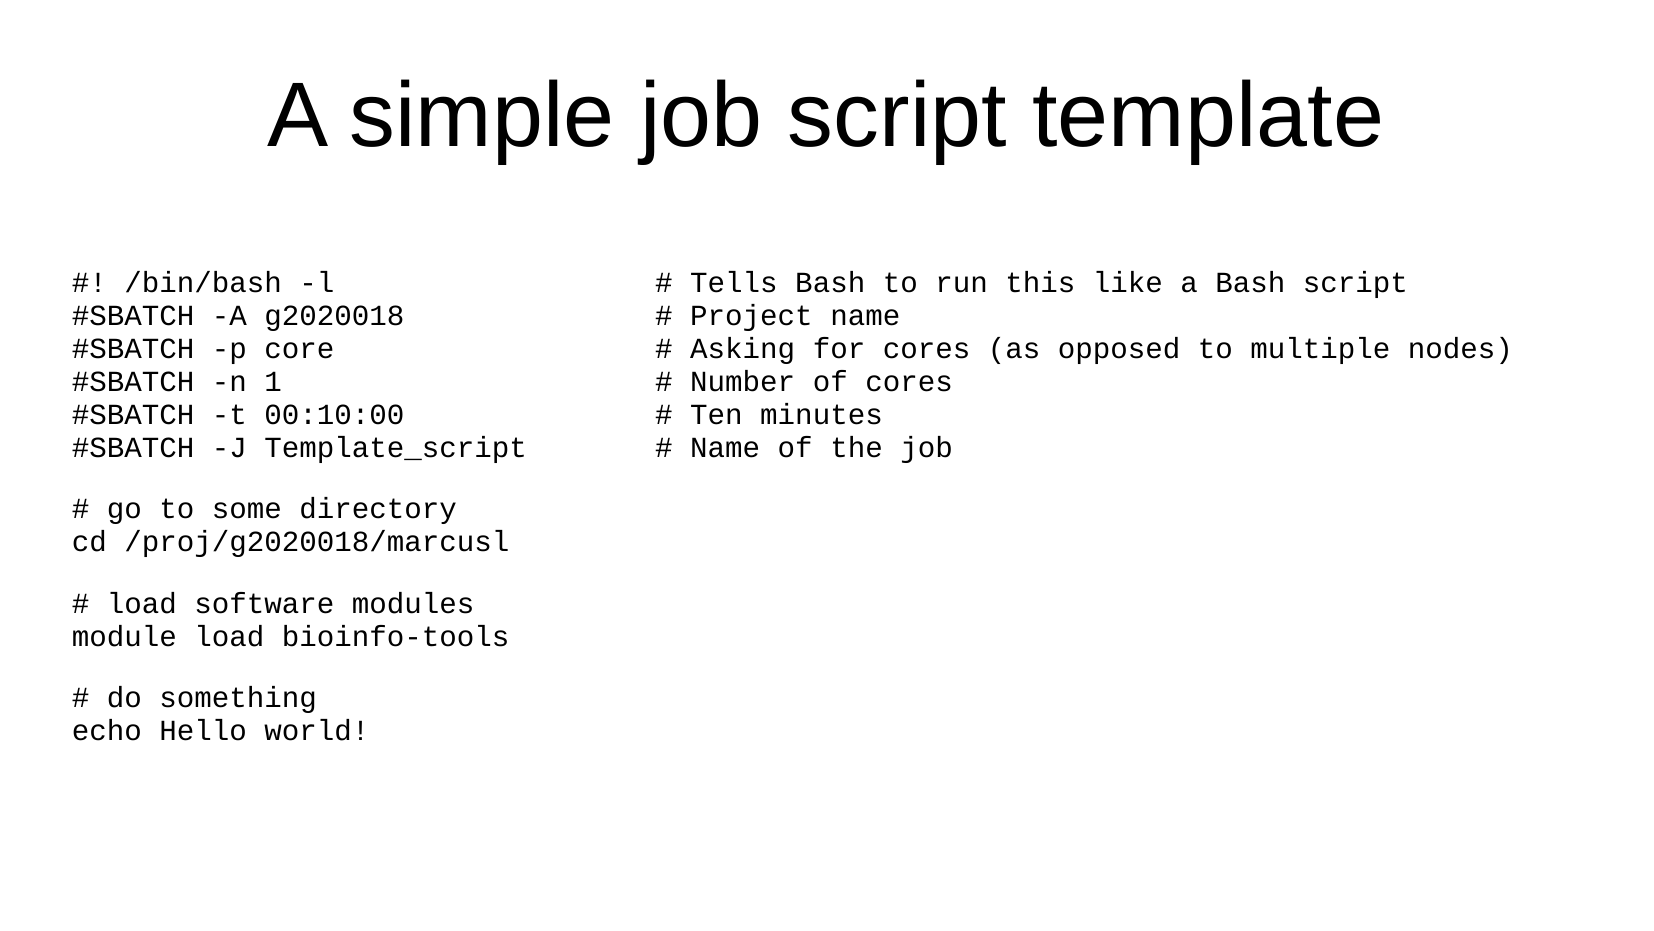

# A simple job script template
#! /bin/bash -l 						# Tells Bash to run this like a Bash script
#SBATCH -A g2020018					# Project name
#SBATCH -p core						# Asking for cores (as opposed to multiple nodes)
#SBATCH -n 1							# Number of cores
#SBATCH -t 00:10:00					# Ten minutes
#SBATCH -J Template_script			# Name of the job
# go to some directory
cd /proj/g2020018/marcusl
# load software modules
module load bioinfo-tools
# do something
echo Hello world!